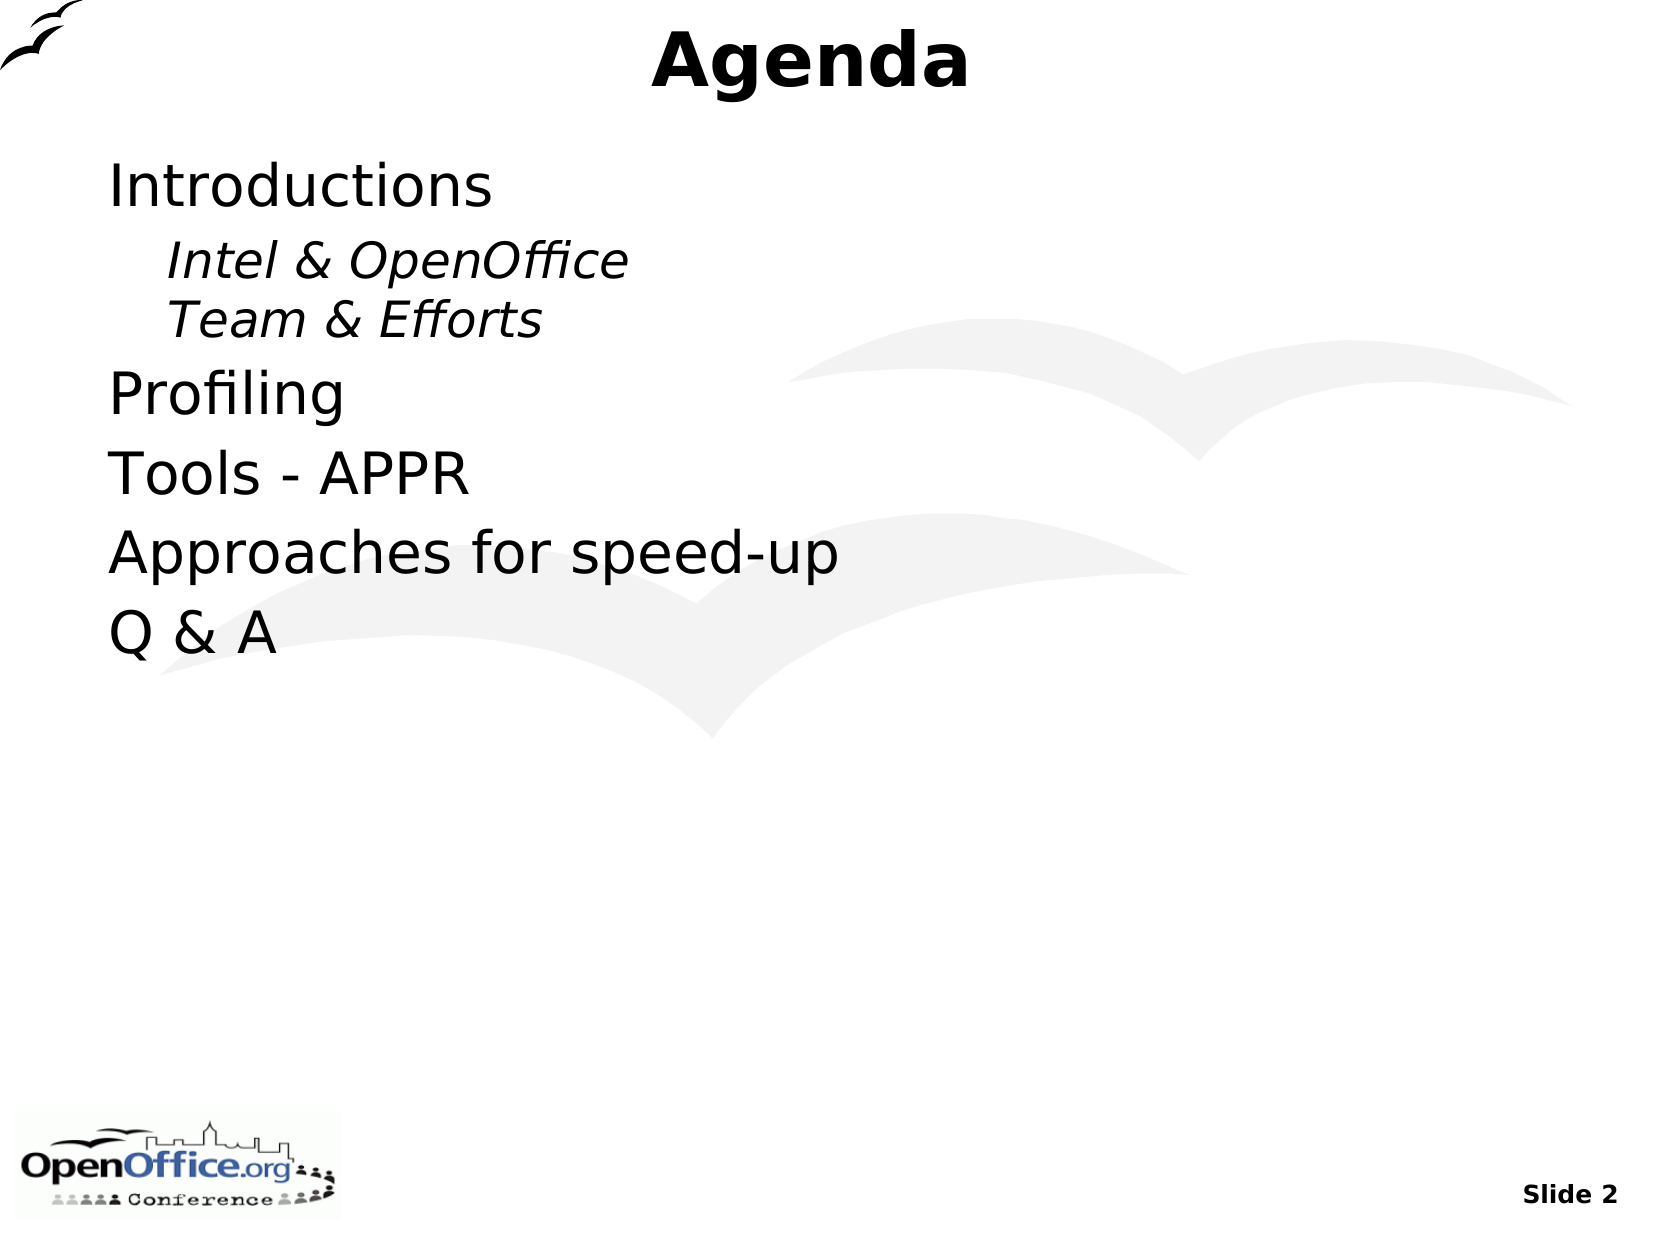

# Agenda
Introductions
Intel & OpenOffice
Team & Efforts
Profiling
Tools - APPR
Approaches for speed-up
Q & A